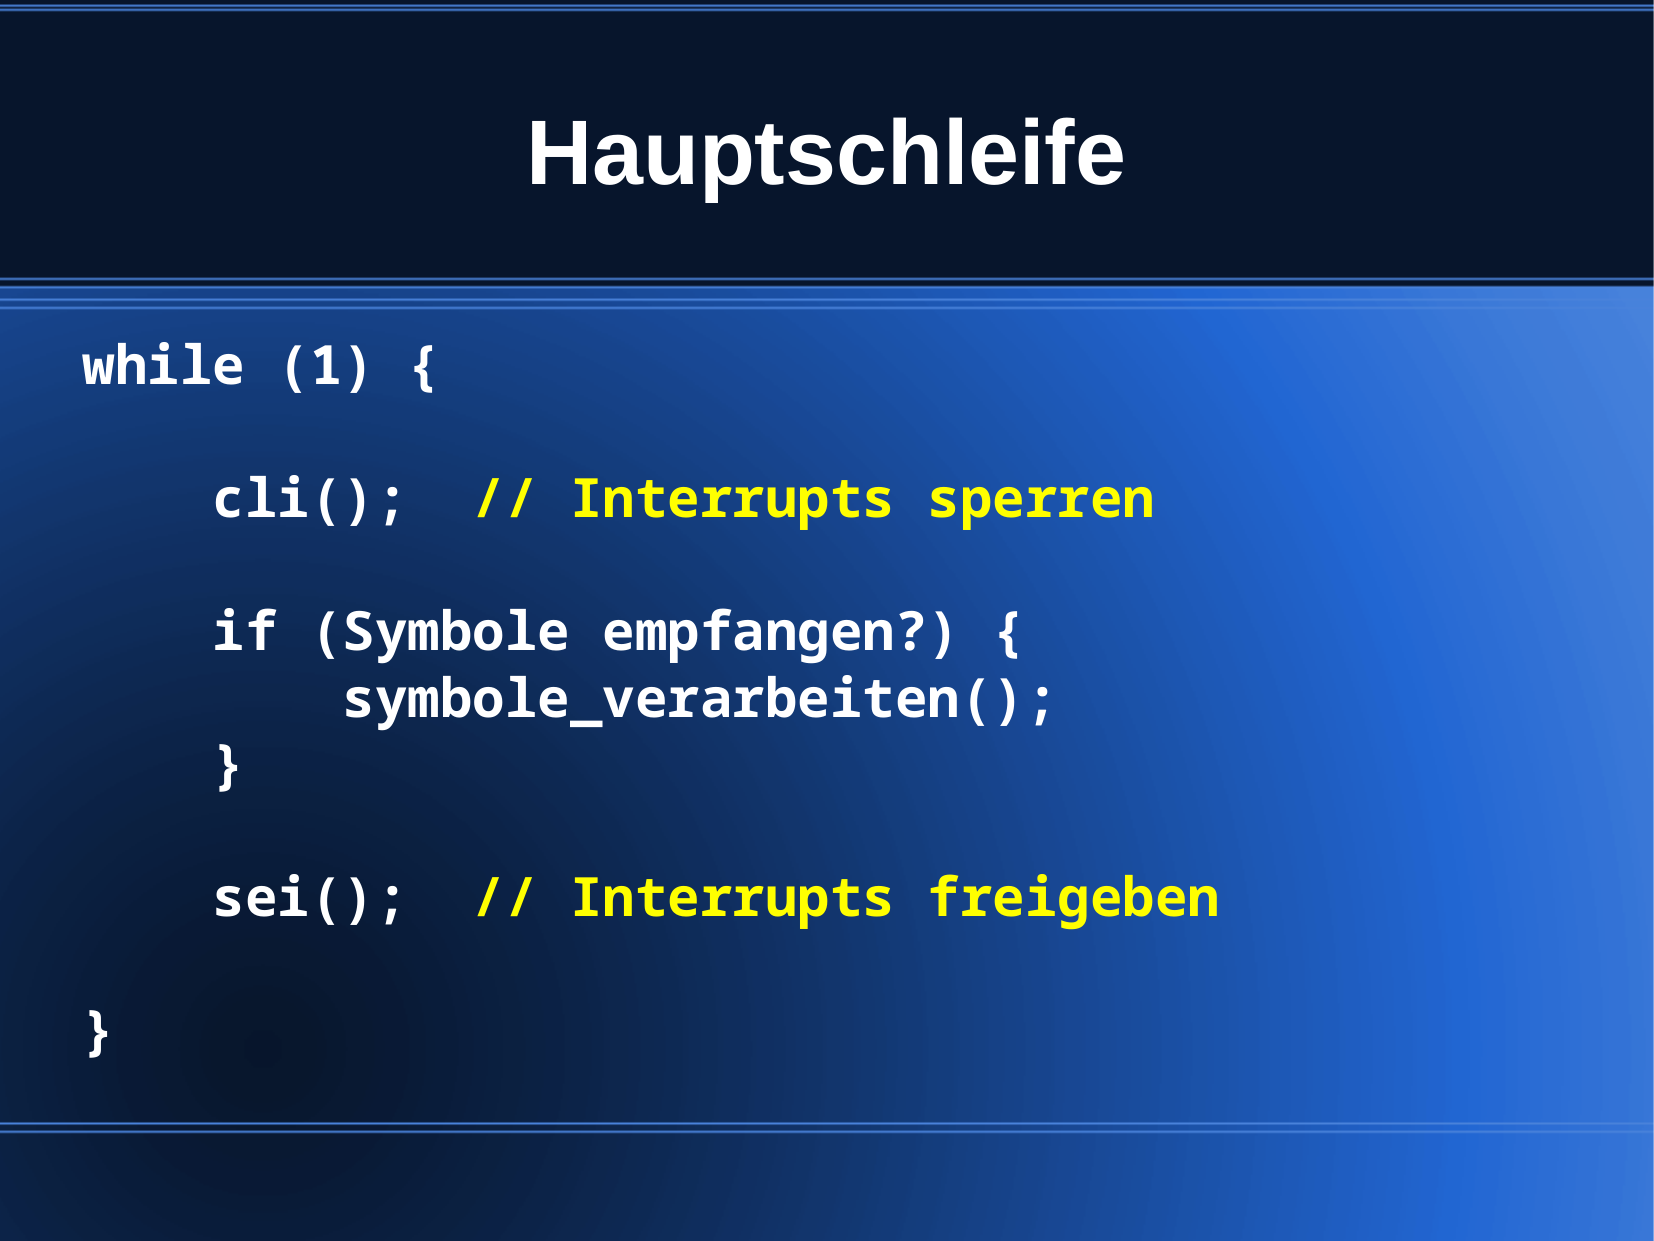

# Hauptschleife
while (1) {
 cli(); // Interrupts sperren
 if (Symbole empfangen?) {
 symbole_verarbeiten();
 }
 sei(); // Interrupts freigeben
}